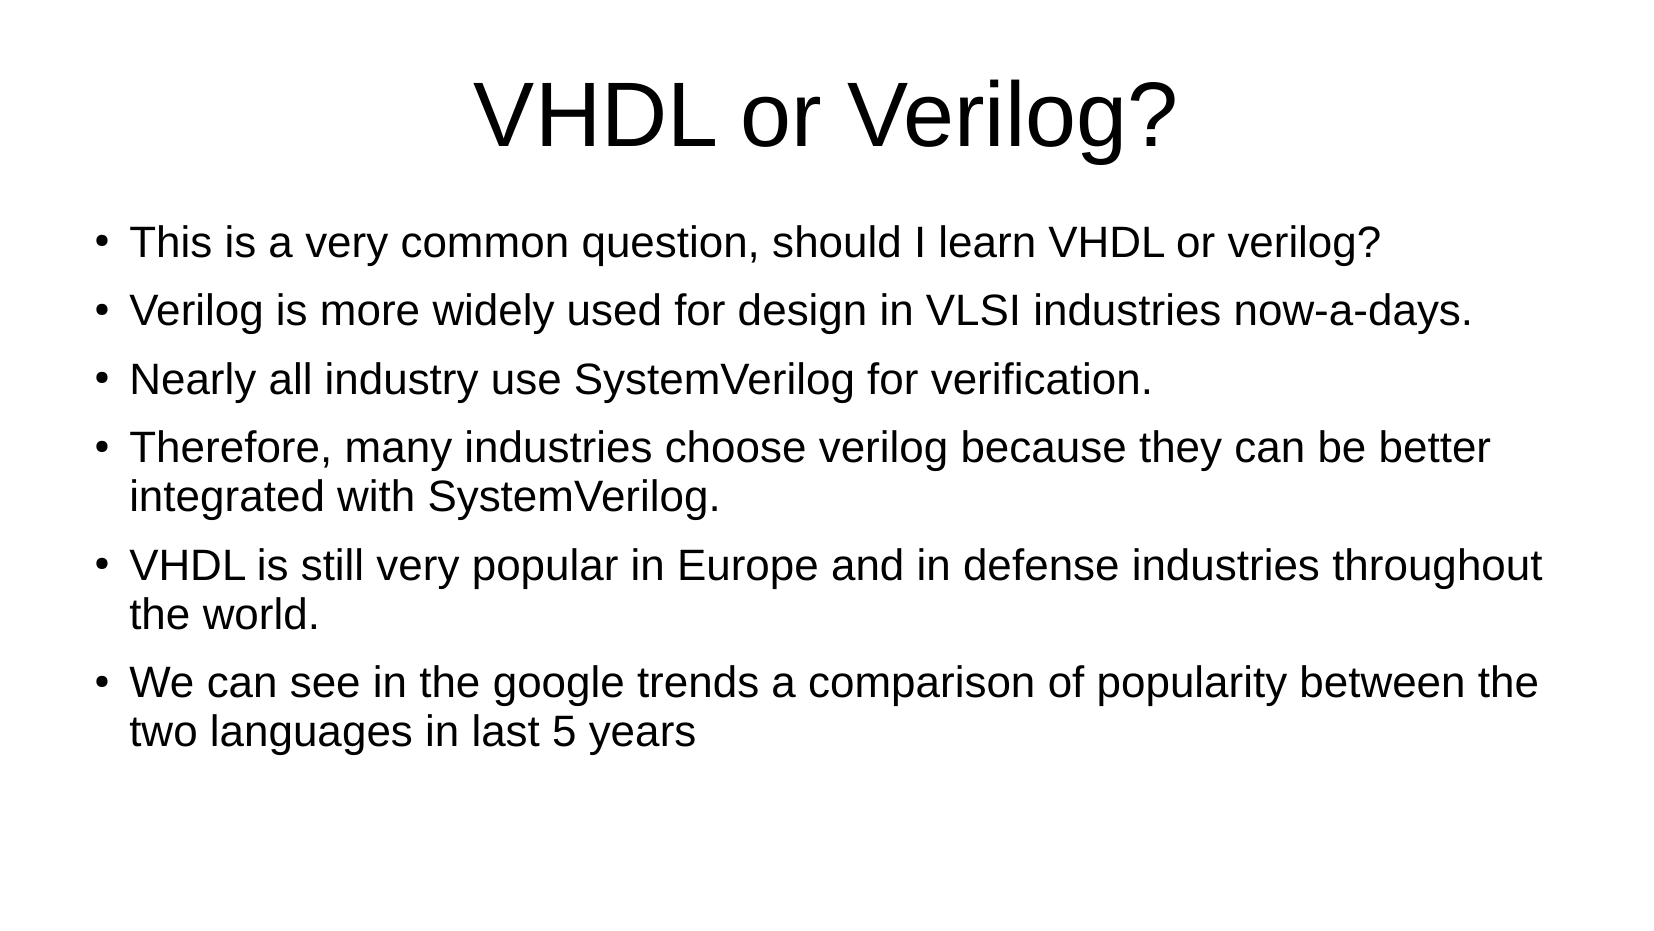

# VHDL or Verilog?
This is a very common question, should I learn VHDL or verilog?
Verilog is more widely used for design in VLSI industries now-a-days.
Nearly all industry use SystemVerilog for verification.
Therefore, many industries choose verilog because they can be better integrated with SystemVerilog.
VHDL is still very popular in Europe and in defense industries throughout the world.
We can see in the google trends a comparison of popularity between the two languages in last 5 years